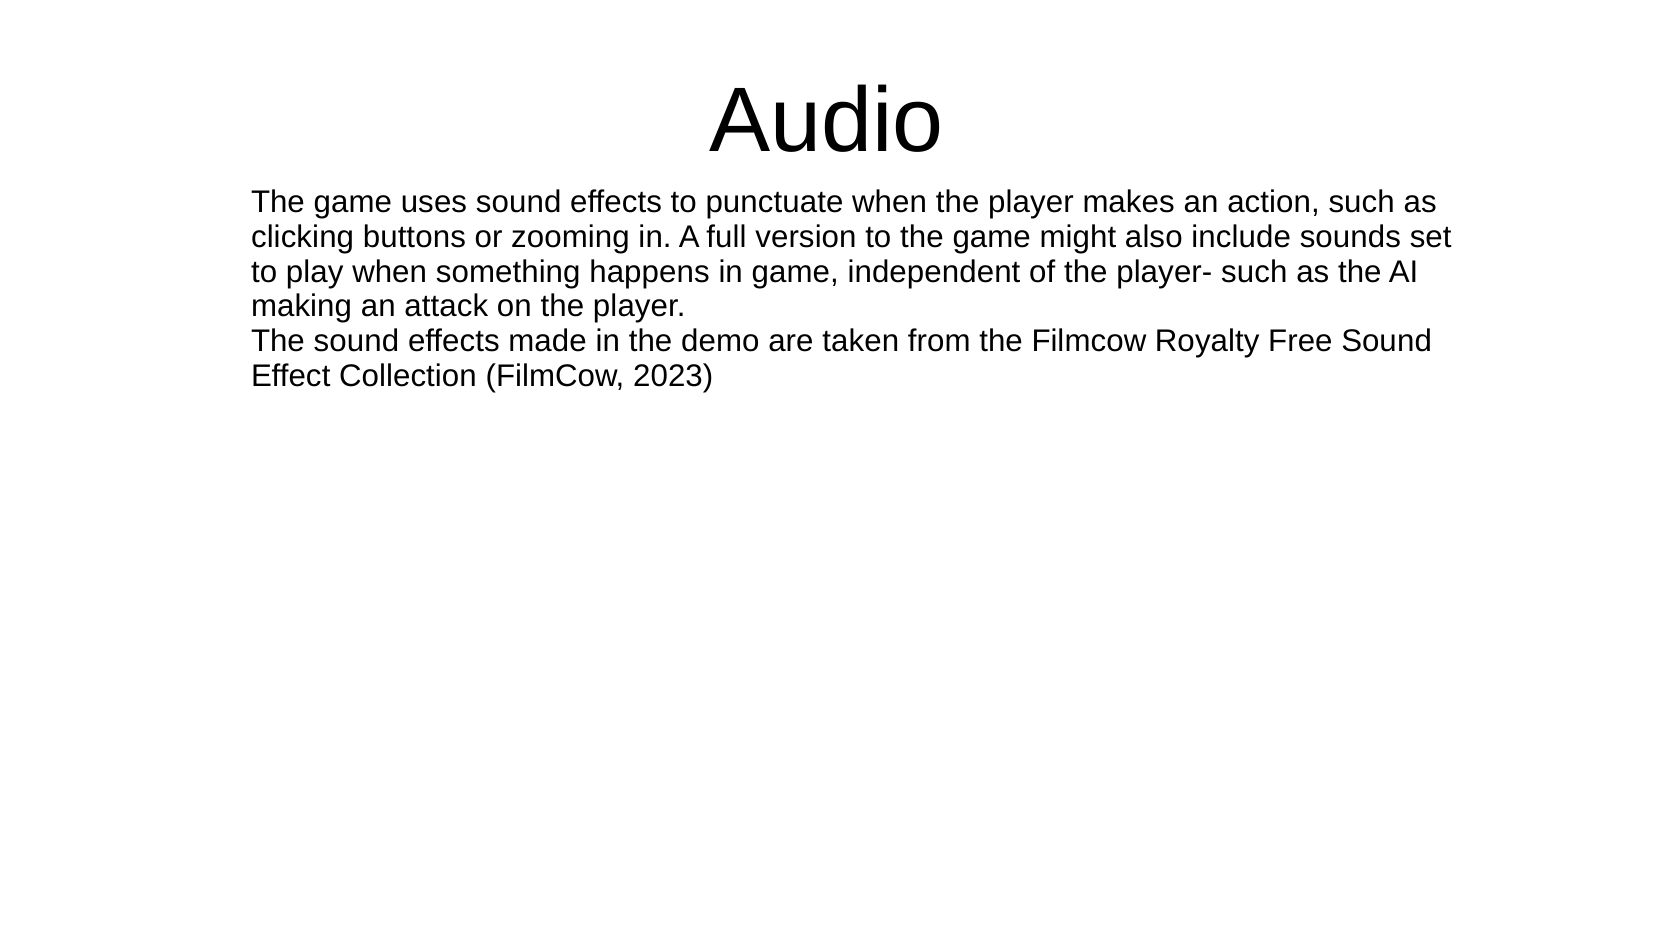

# Audio
The game uses sound effects to punctuate when the player makes an action, such as clicking buttons or zooming in. A full version to the game might also include sounds set to play when something happens in game, independent of the player- such as the AI making an attack on the player.
The sound effects made in the demo are taken from the Filmcow Royalty Free Sound Effect Collection (FilmCow, 2023)